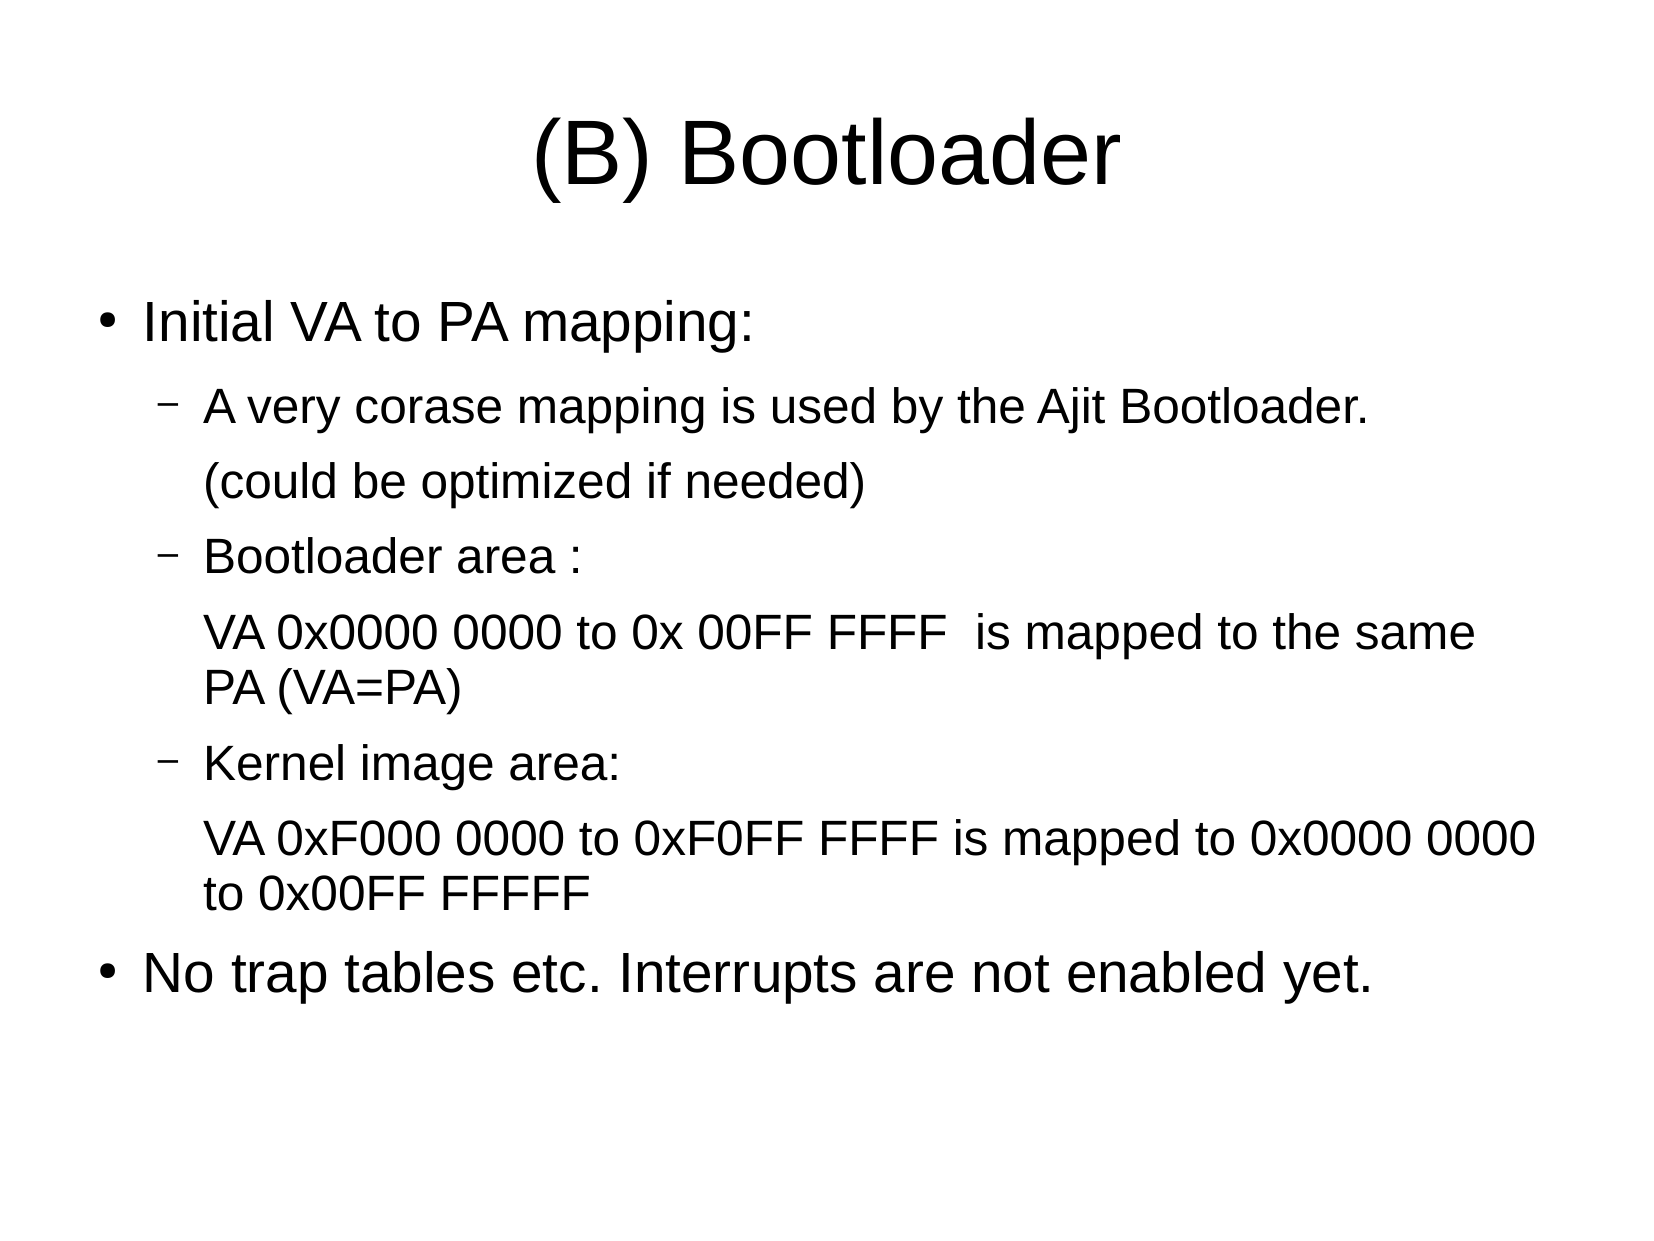

# (B) Bootloader
Initial VA to PA mapping:
A very corase mapping is used by the Ajit Bootloader.
(could be optimized if needed)
Bootloader area :
VA 0x0000 0000 to 0x 00FF FFFF is mapped to the same PA (VA=PA)
Kernel image area:
VA 0xF000 0000 to 0xF0FF FFFF is mapped to 0x0000 0000 to 0x00FF FFFFF
No trap tables etc. Interrupts are not enabled yet.